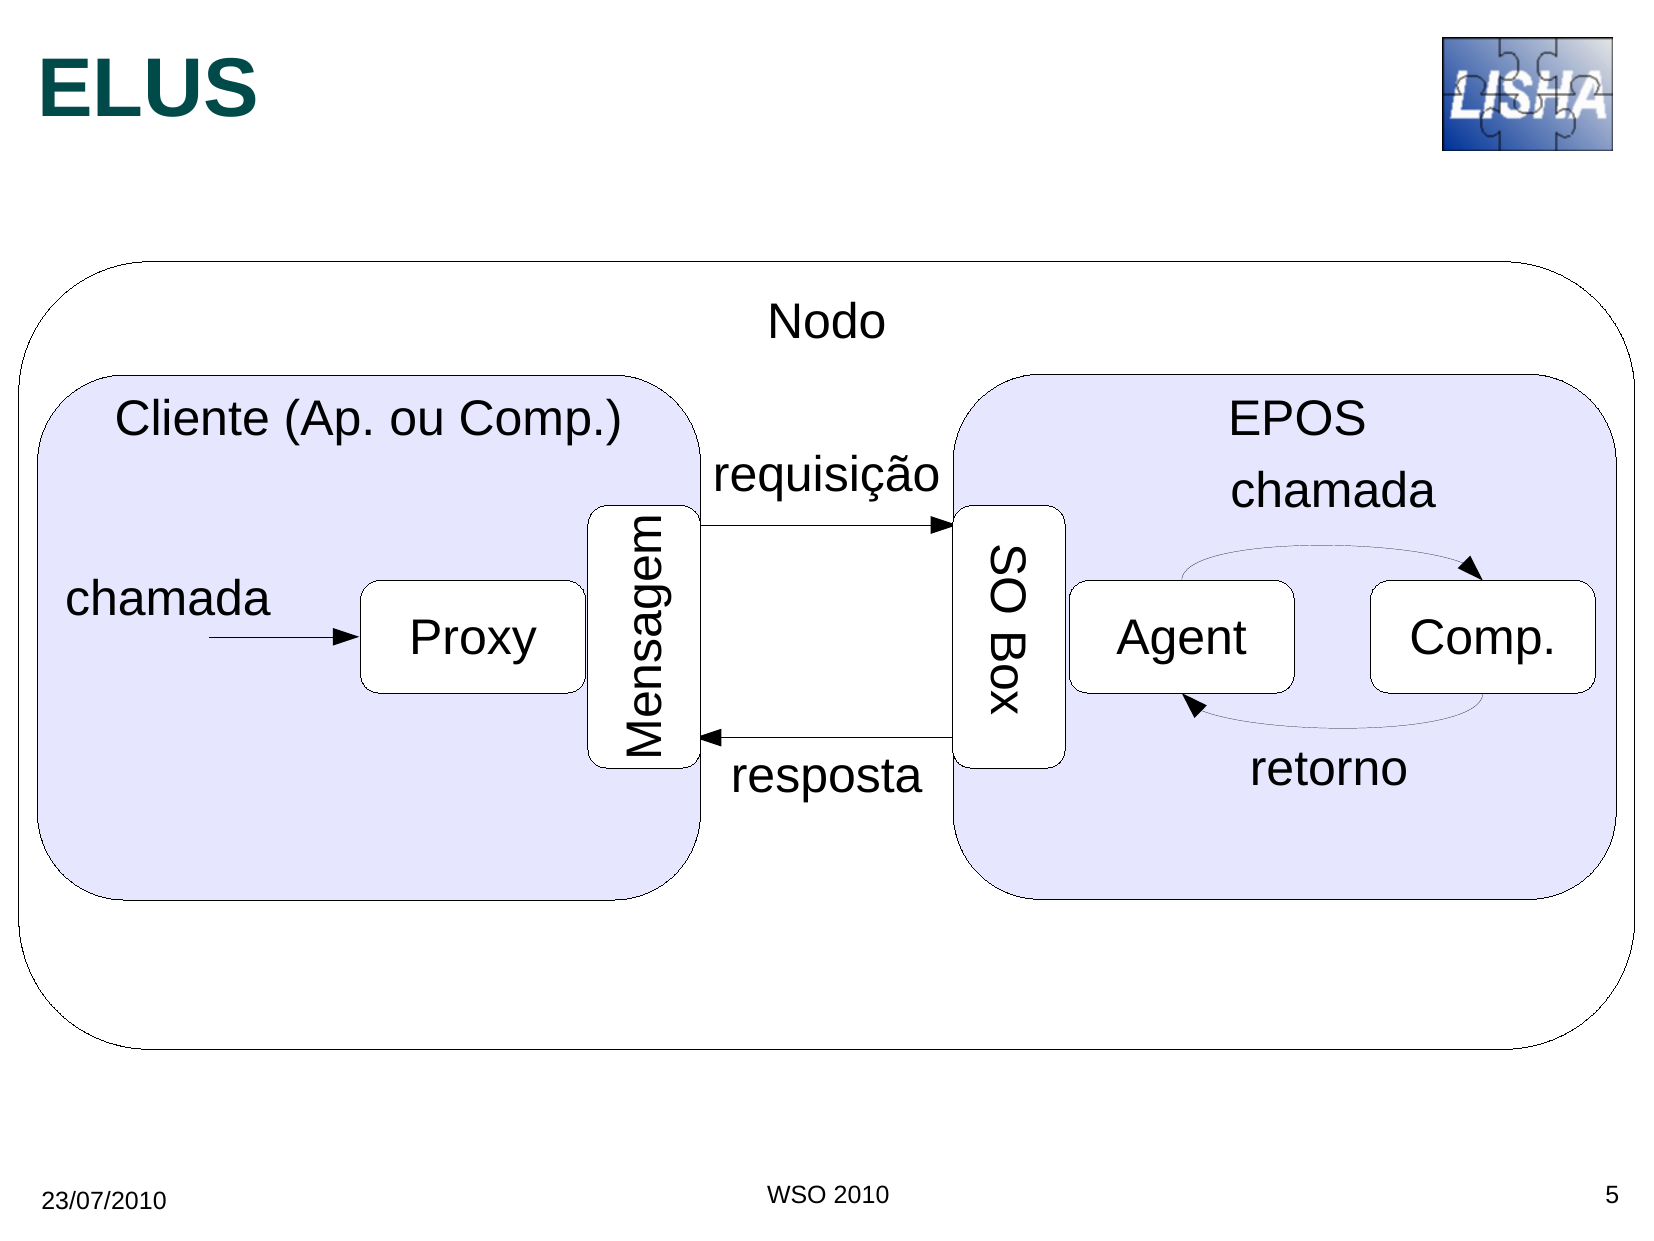

# ELUS
Nodo
Cliente (Ap. ou Comp.)
EPOS
requisição
chamada
chamada
Proxy
Mensagem
Agent
Comp.
SO Box
retorno
resposta